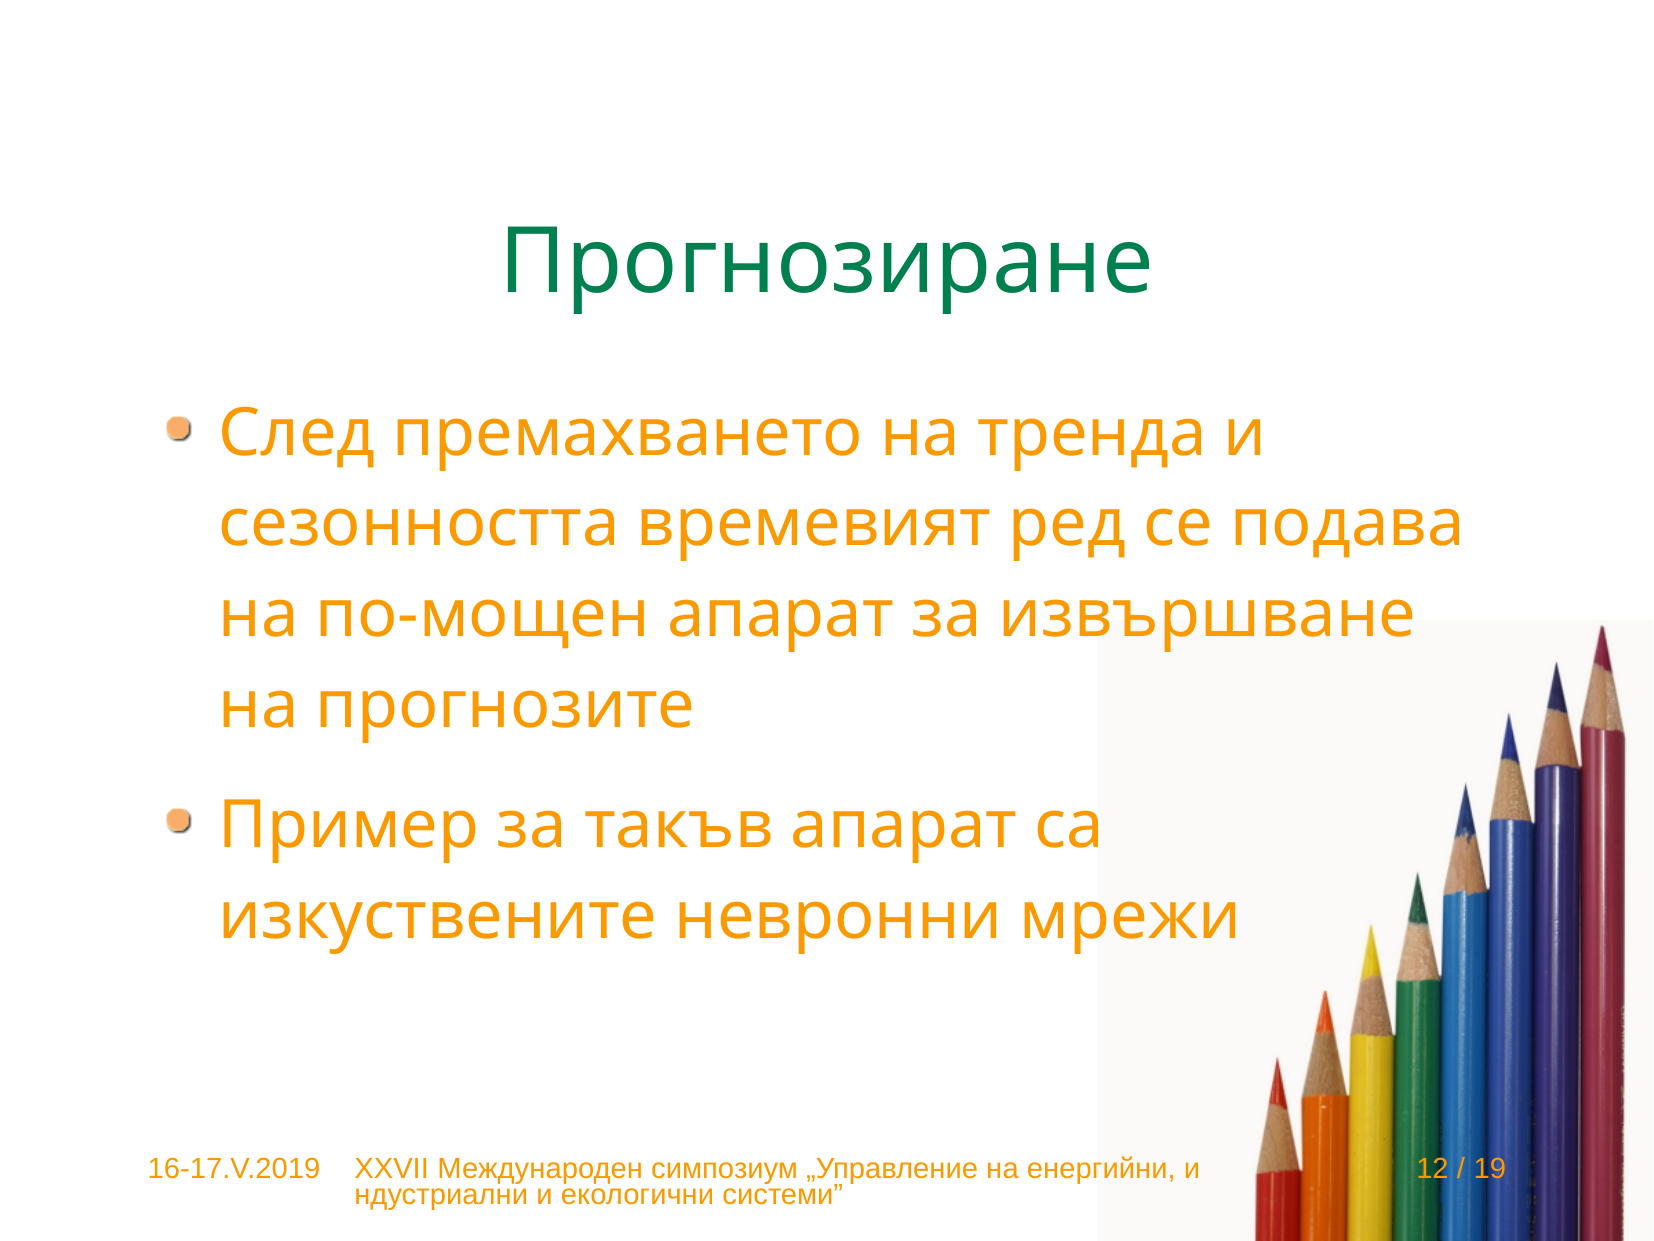

# Прогнозиране
След премахването на тренда и сезонността времевият ред се подава на по-мощен апарат за извършване на прогнозите
Пример за такъв апарат са изкуствените невронни мрежи
16-17.V.2019
XXVII Международен симпозиум „Управление на енергийни, индустриални и екологични системи”
12